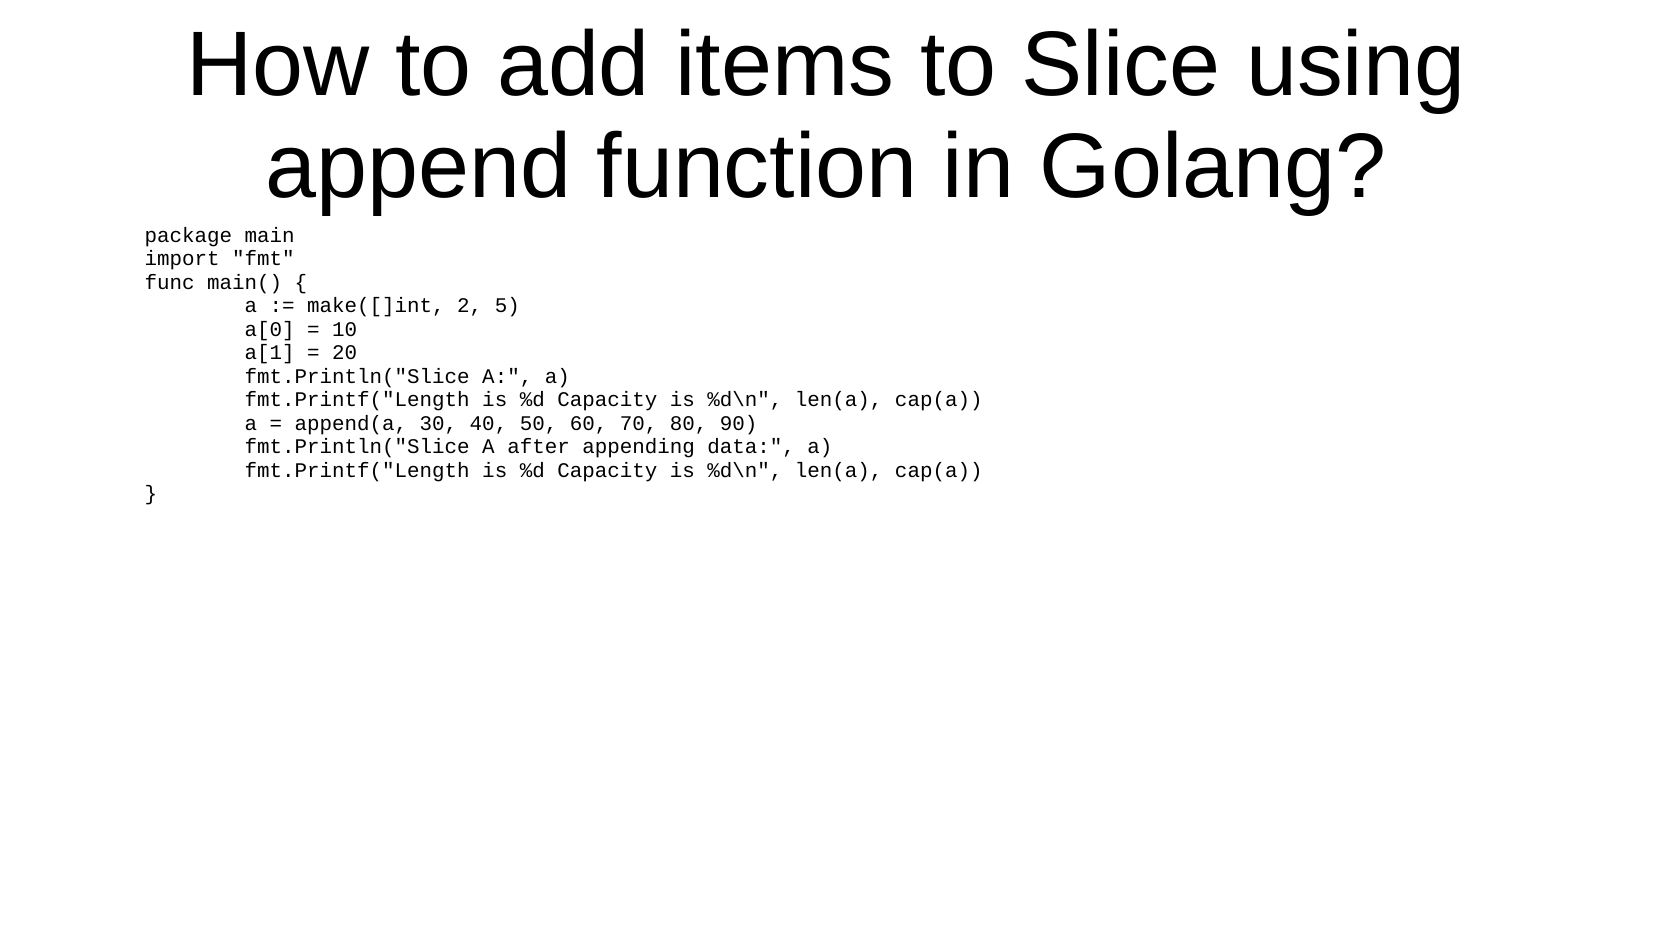

# How to add items to Slice using append function in Golang?
package main
import "fmt"
func main() {
 a := make([]int, 2, 5)
 a[0] = 10
 a[1] = 20
 fmt.Println("Slice A:", a)
 fmt.Printf("Length is %d Capacity is %d\n", len(a), cap(a))
 a = append(a, 30, 40, 50, 60, 70, 80, 90)
 fmt.Println("Slice A after appending data:", a)
 fmt.Printf("Length is %d Capacity is %d\n", len(a), cap(a))
}